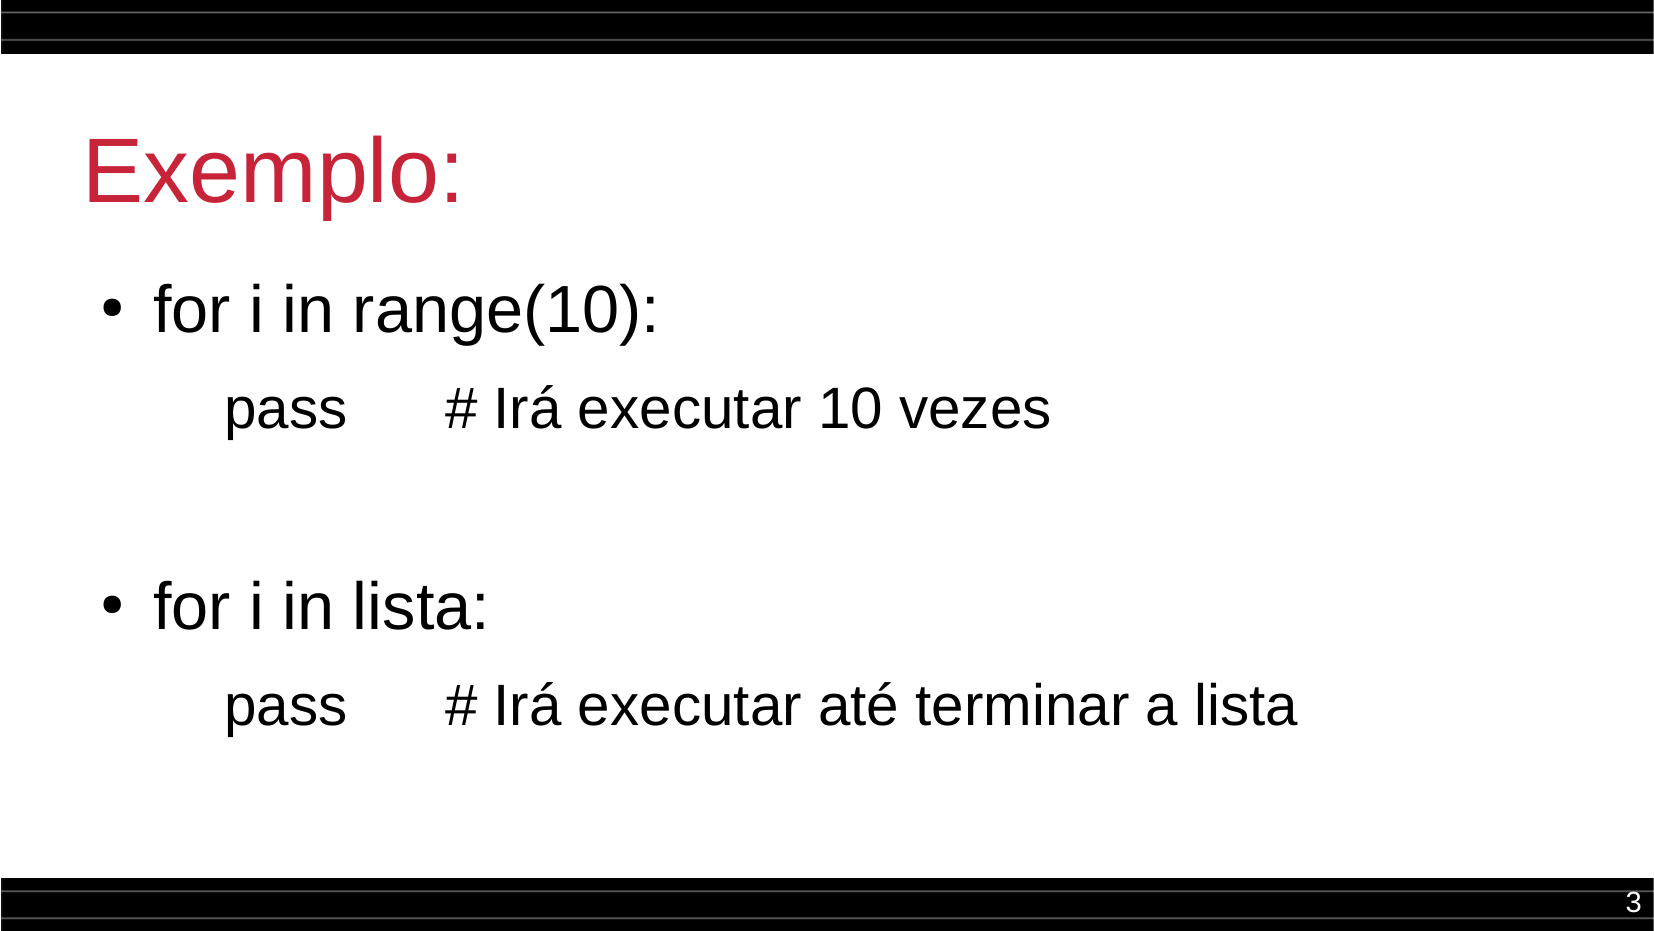

# Exemplo:
for i in range(10):
pass # Irá executar 10 vezes
for i in lista:
pass # Irá executar até terminar a lista